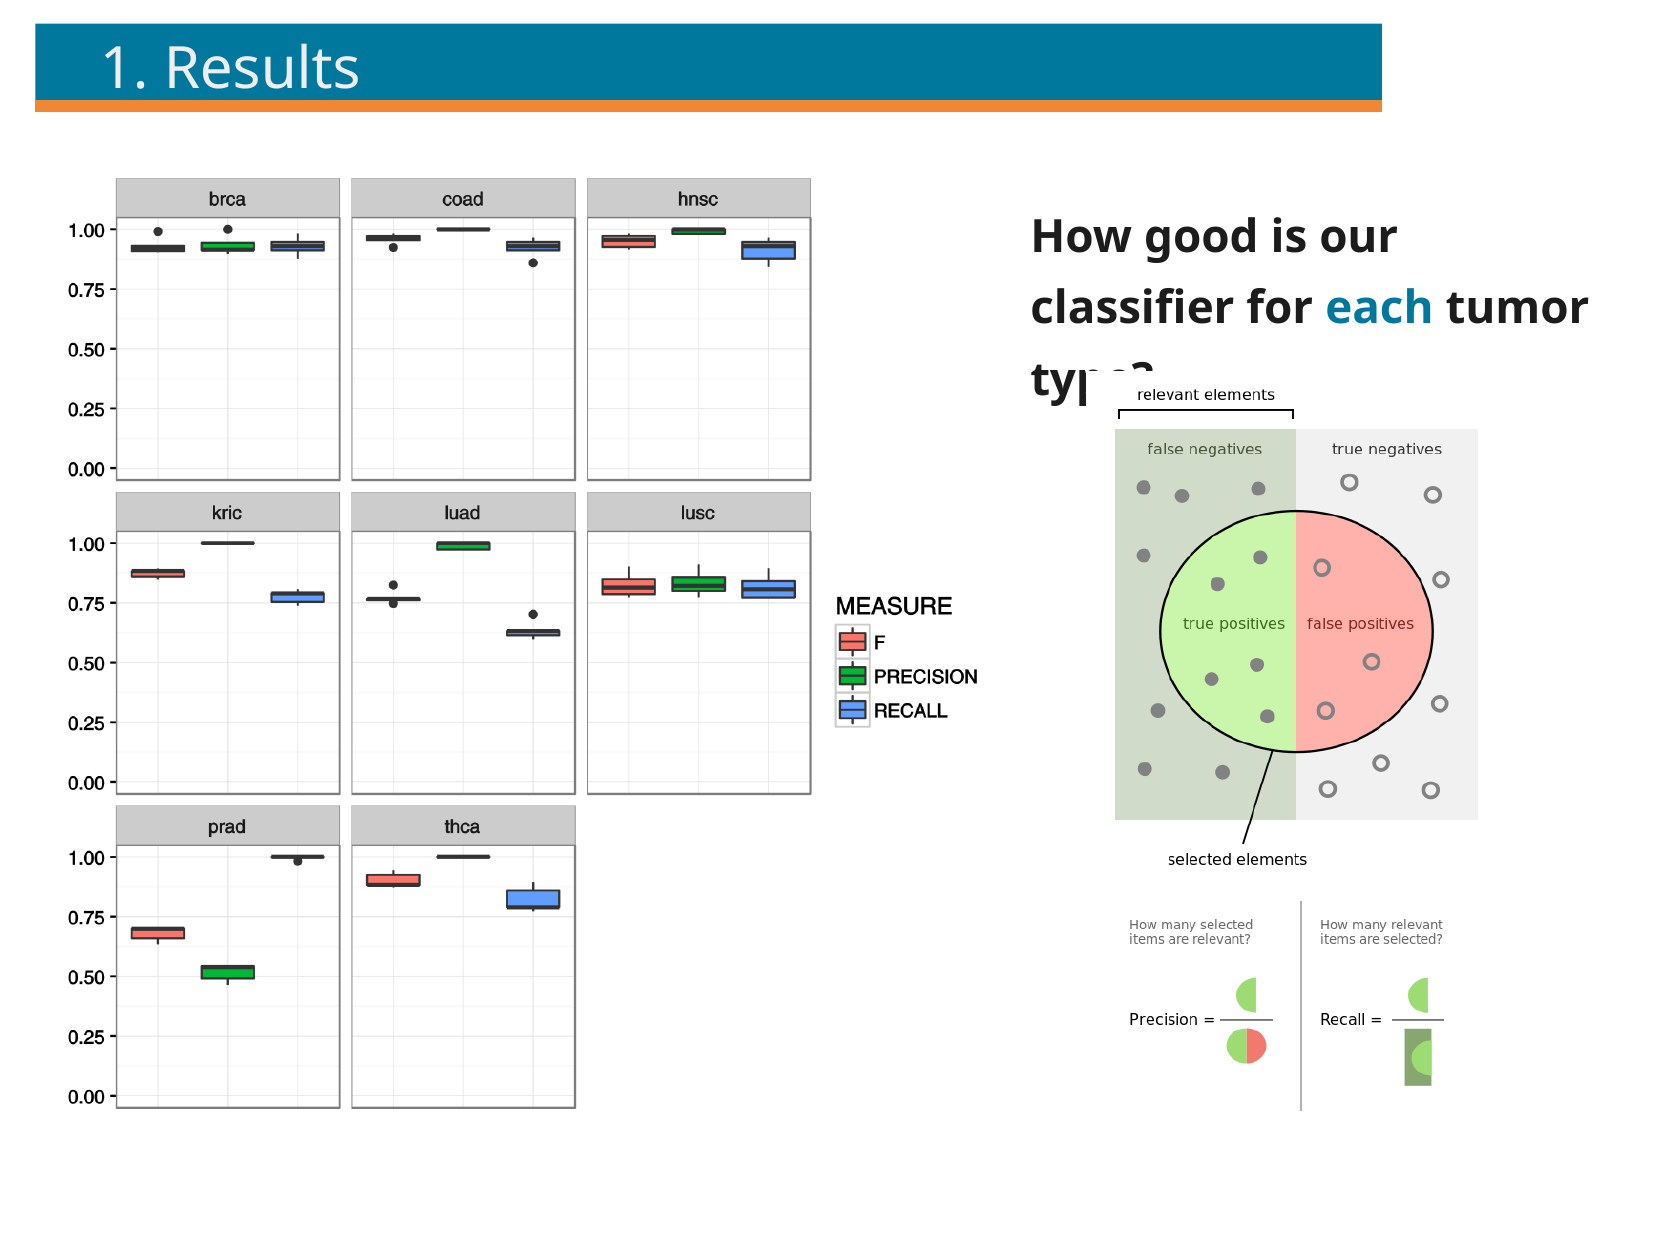

# 1. Results
How good is our classifier for each tumor type?